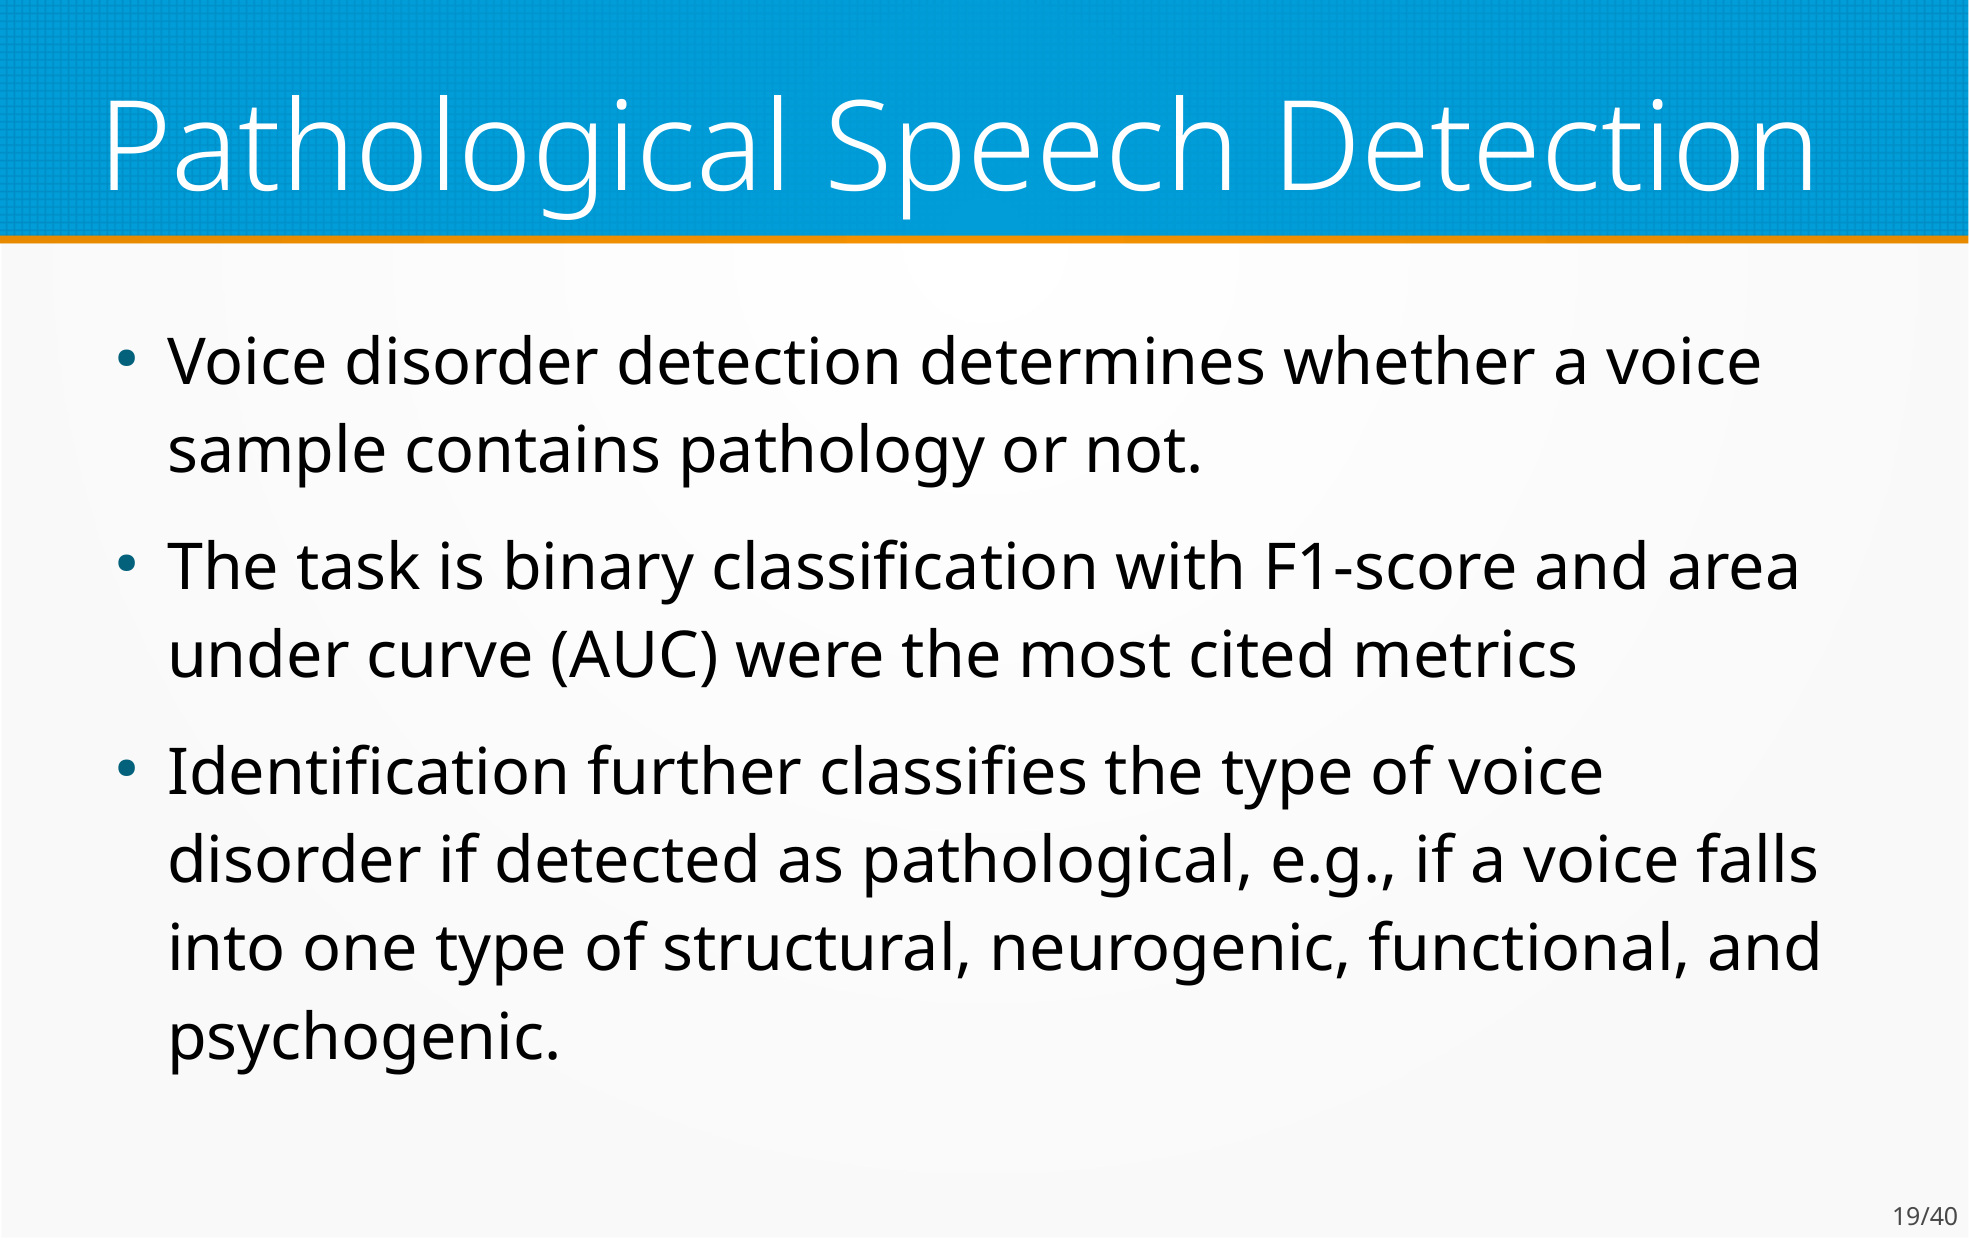

# Pathological Speech Detection
Voice disorder detection determines whether a voice sample contains pathology or not.
The task is binary classification with F1-score and area under curve (AUC) were the most cited metrics
Identification further classifies the type of voice disorder if detected as pathological, e.g., if a voice falls into one type of structural, neurogenic, functional, and psychogenic.
19